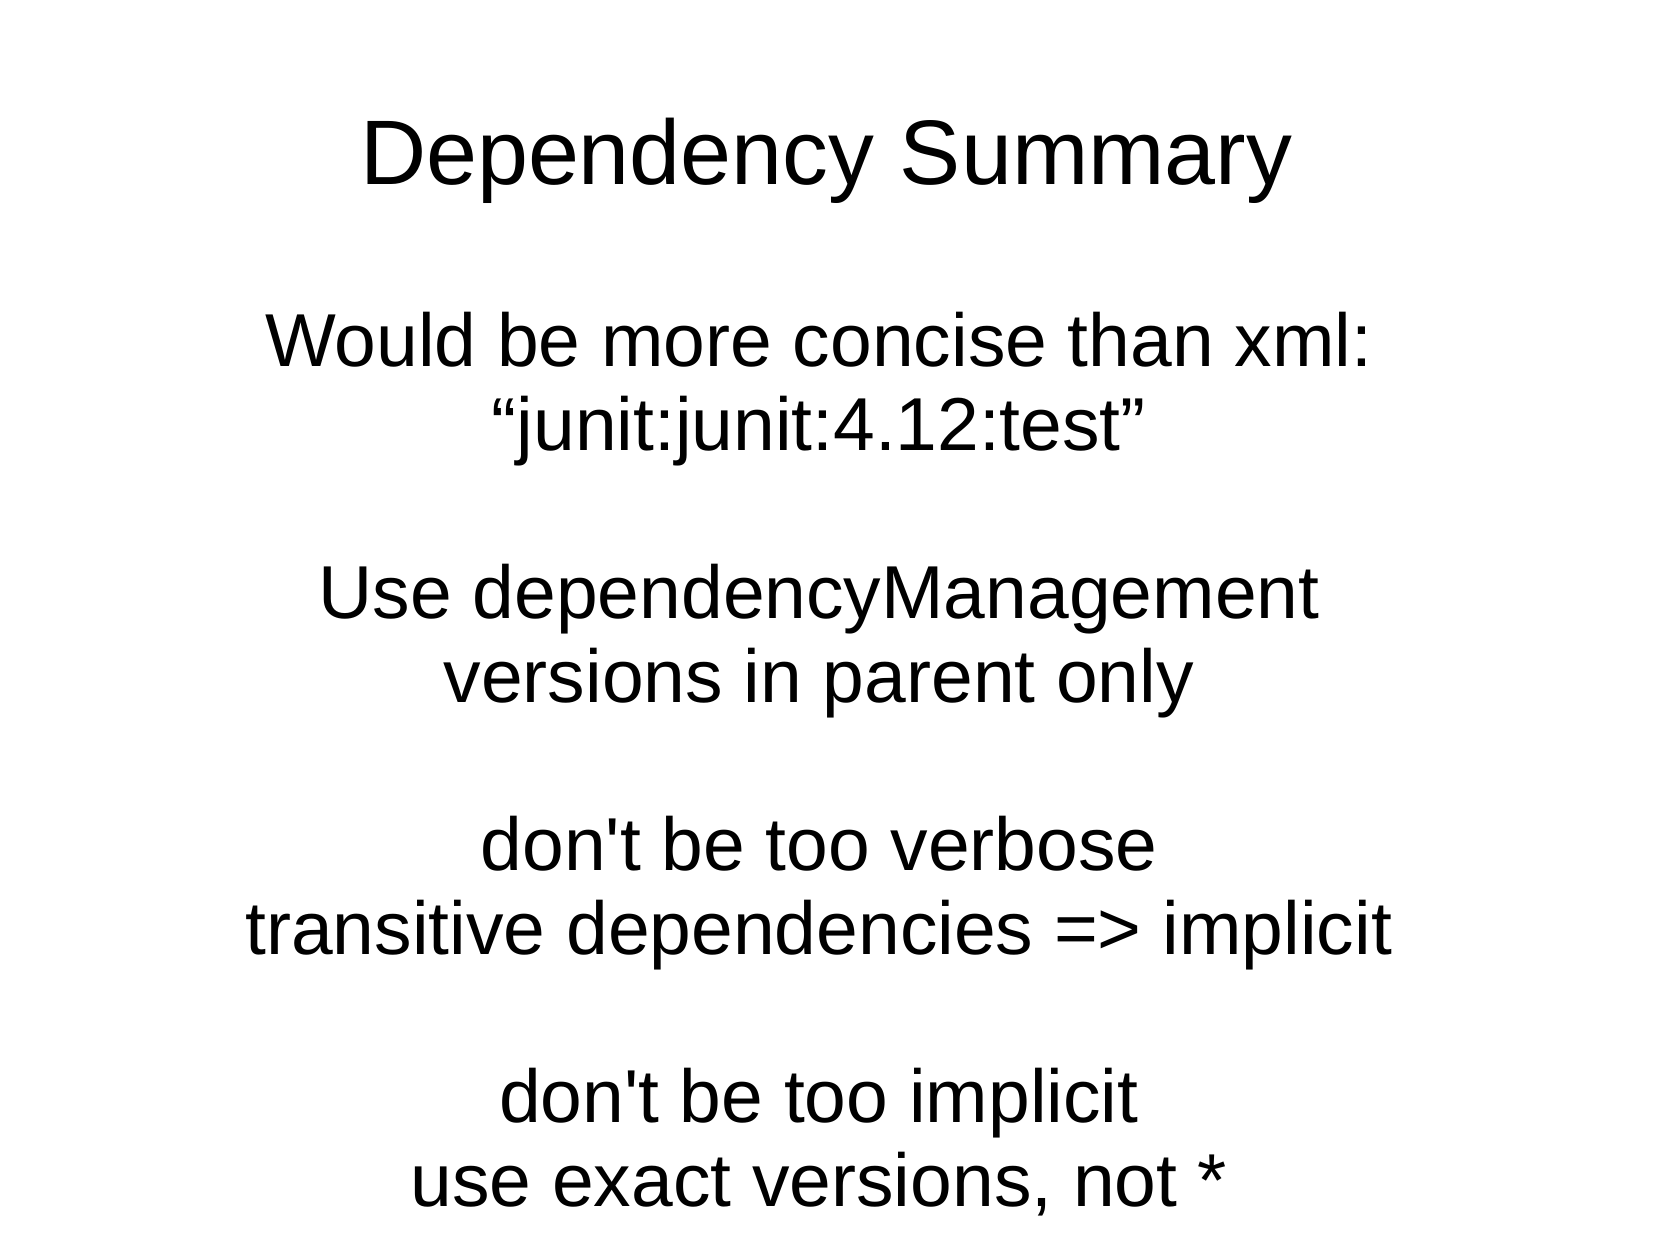

# Dependency Summary
Would be more concise than xml: “junit:junit:4.12:test”
Use dependencyManagement
versions in parent only
don't be too verbose
transitive dependencies => implicit
don't be too implicit
use exact versions, not *